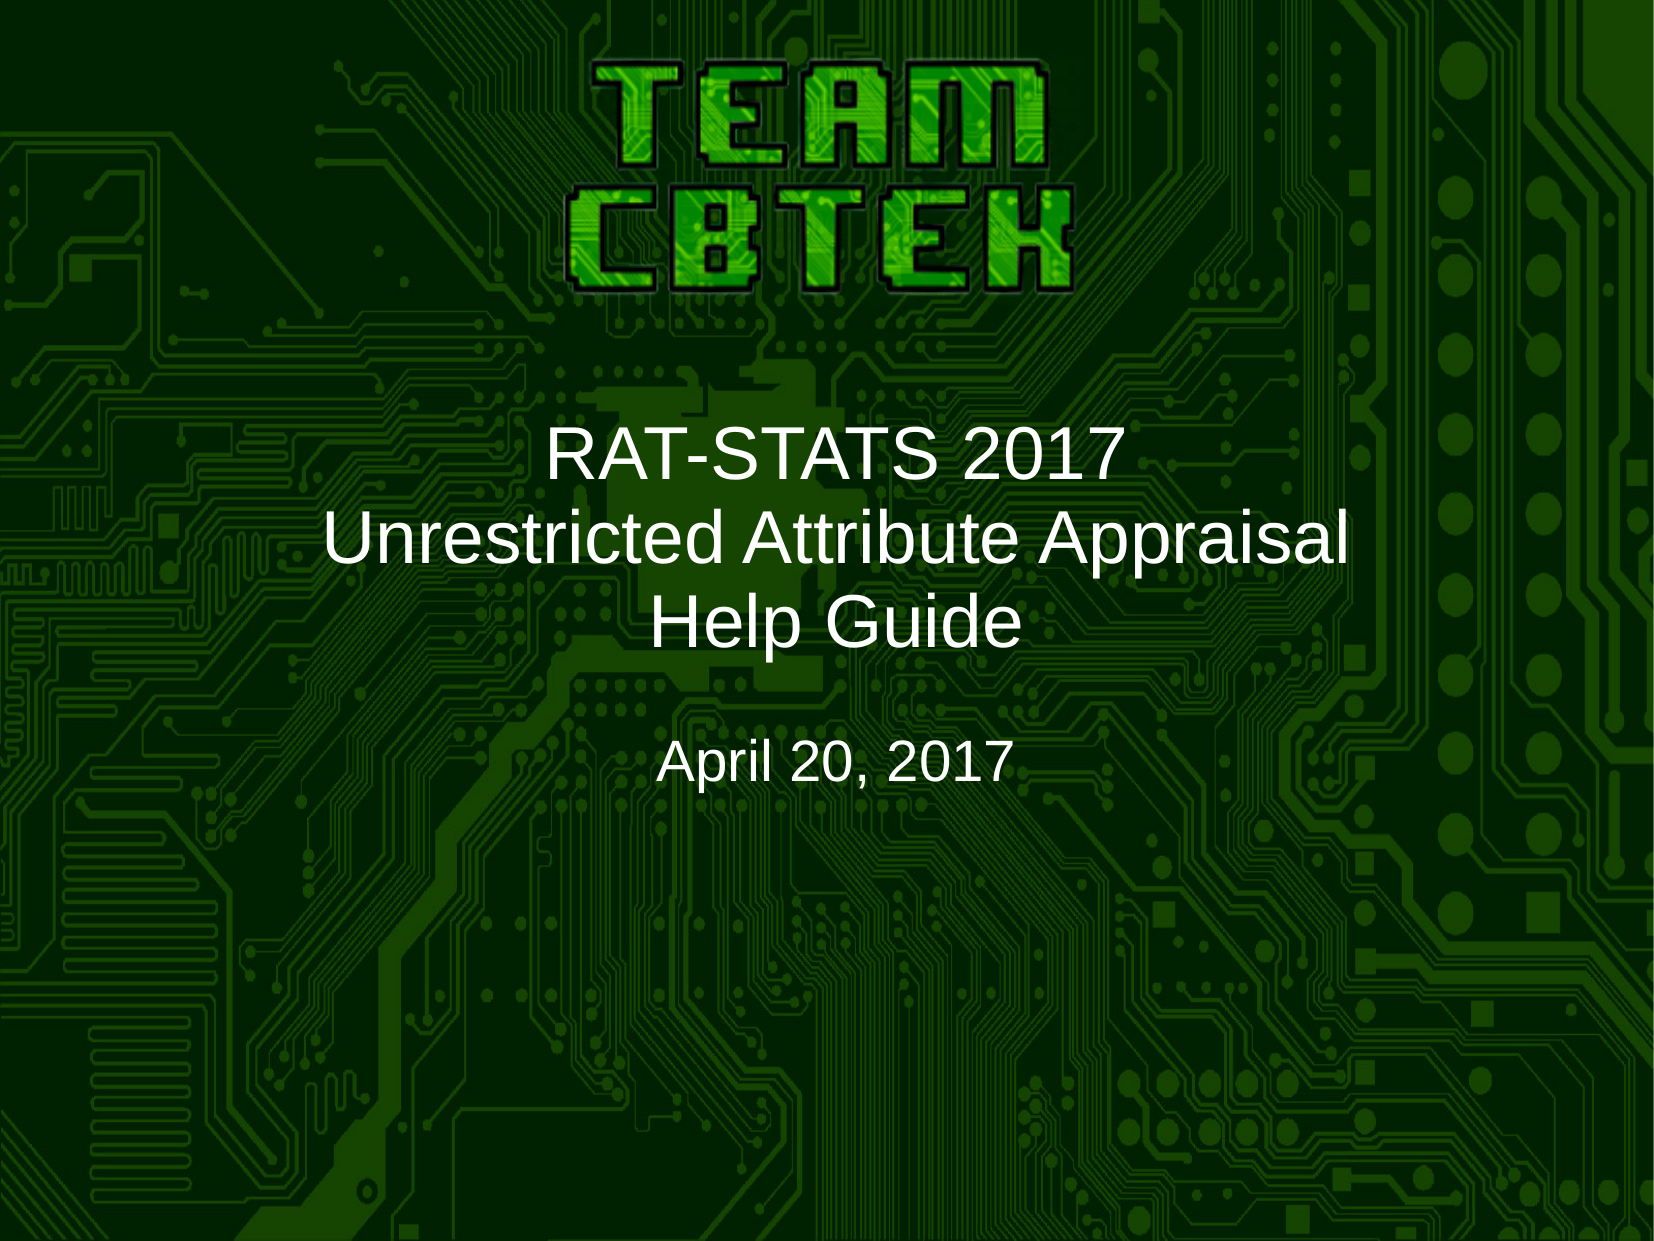

# RAT-STATS 2017 Unrestricted Attribute Appraisal Help Guide April 20, 2017